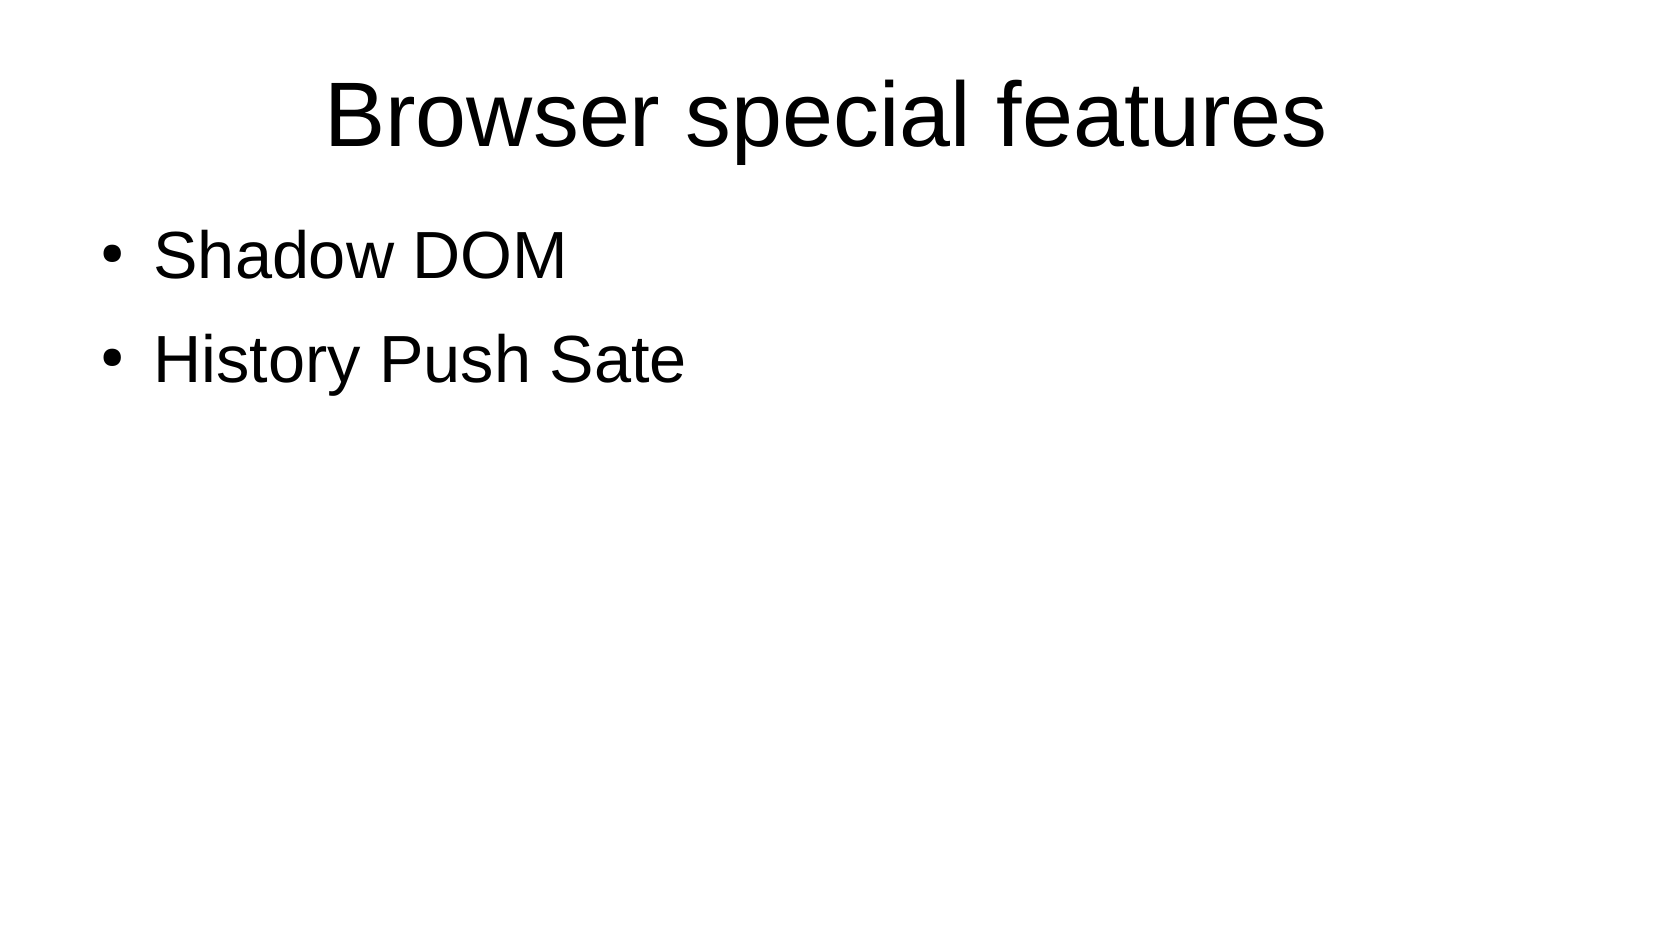

# Browser special features
Shadow DOM
History Push Sate